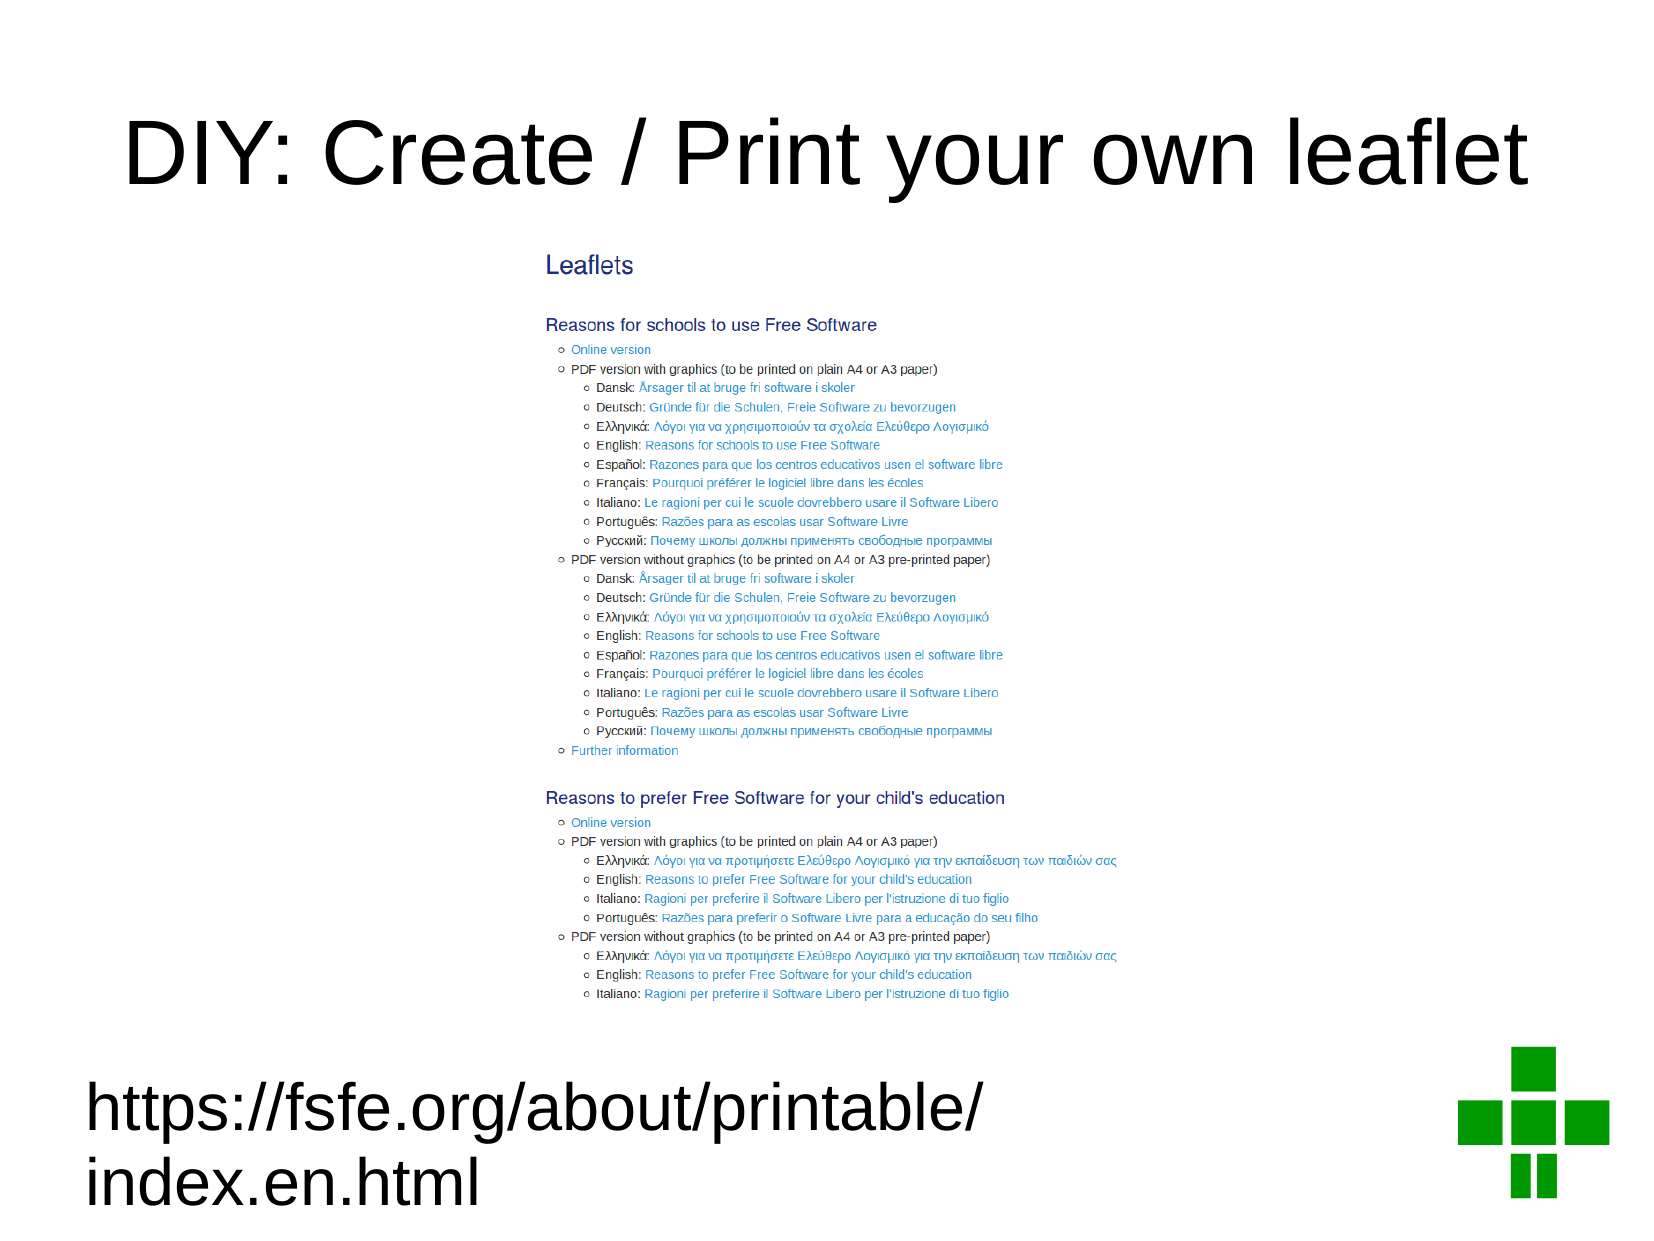

# DIY: Create / Print your own leaflet
https://fsfe.org/about/printable/index.en.html